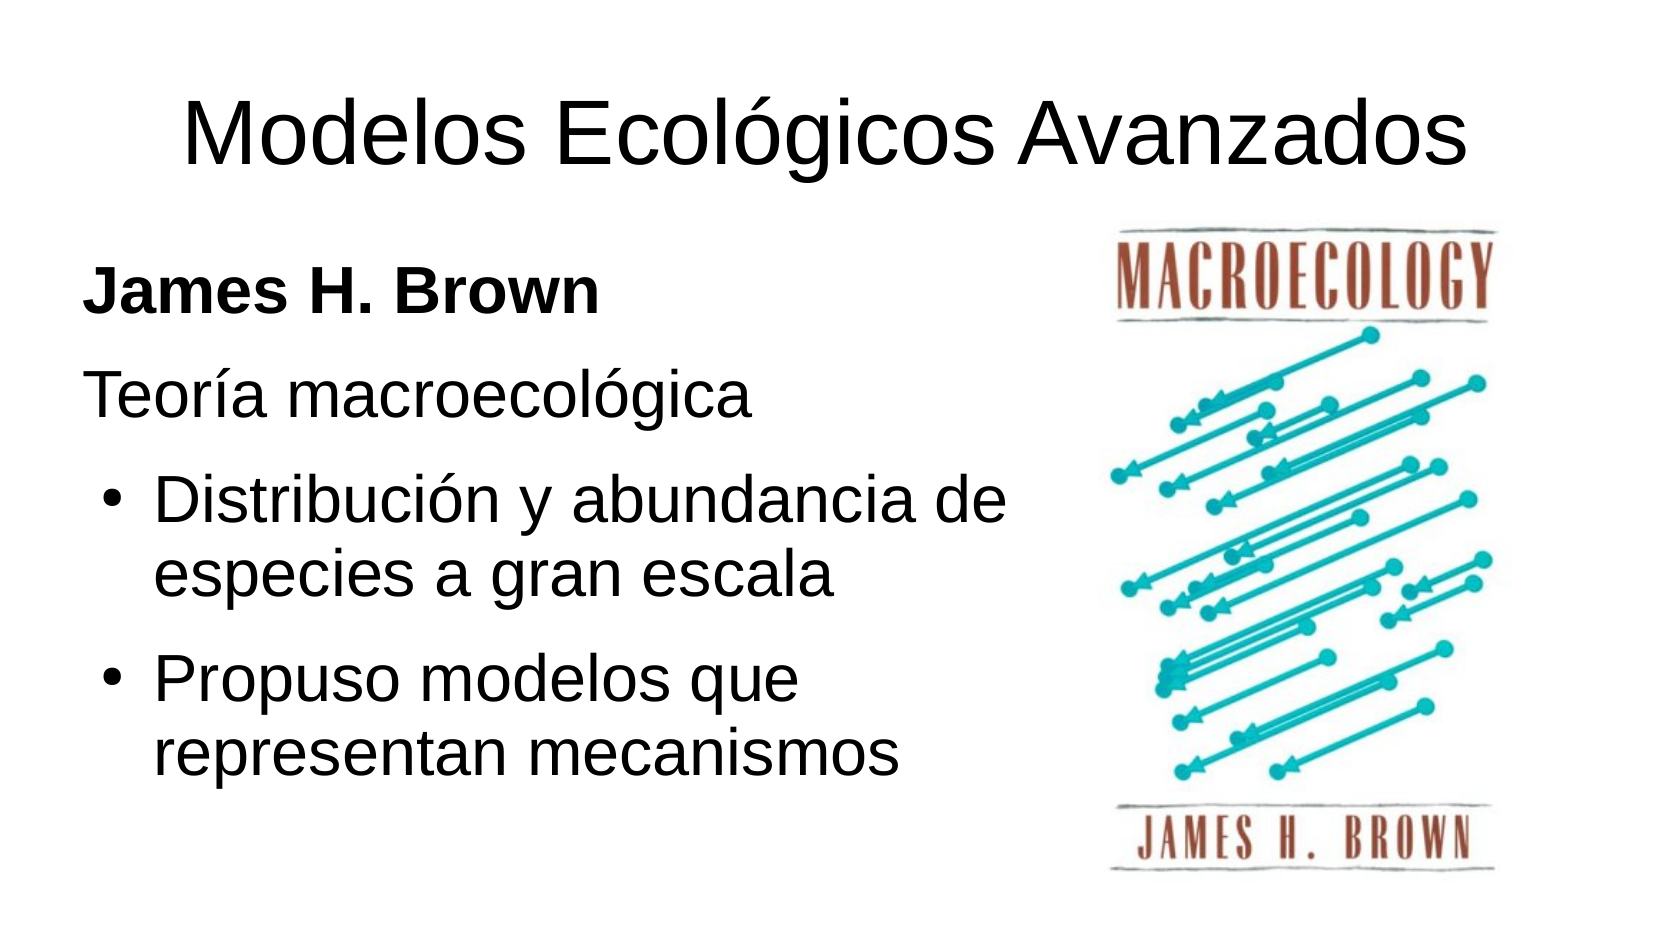

# Modelos Ecológicos Avanzados
James H. Brown
Teoría macroecológica
Distribución y abundancia de especies a gran escala
Propuso modelos que representan mecanismos